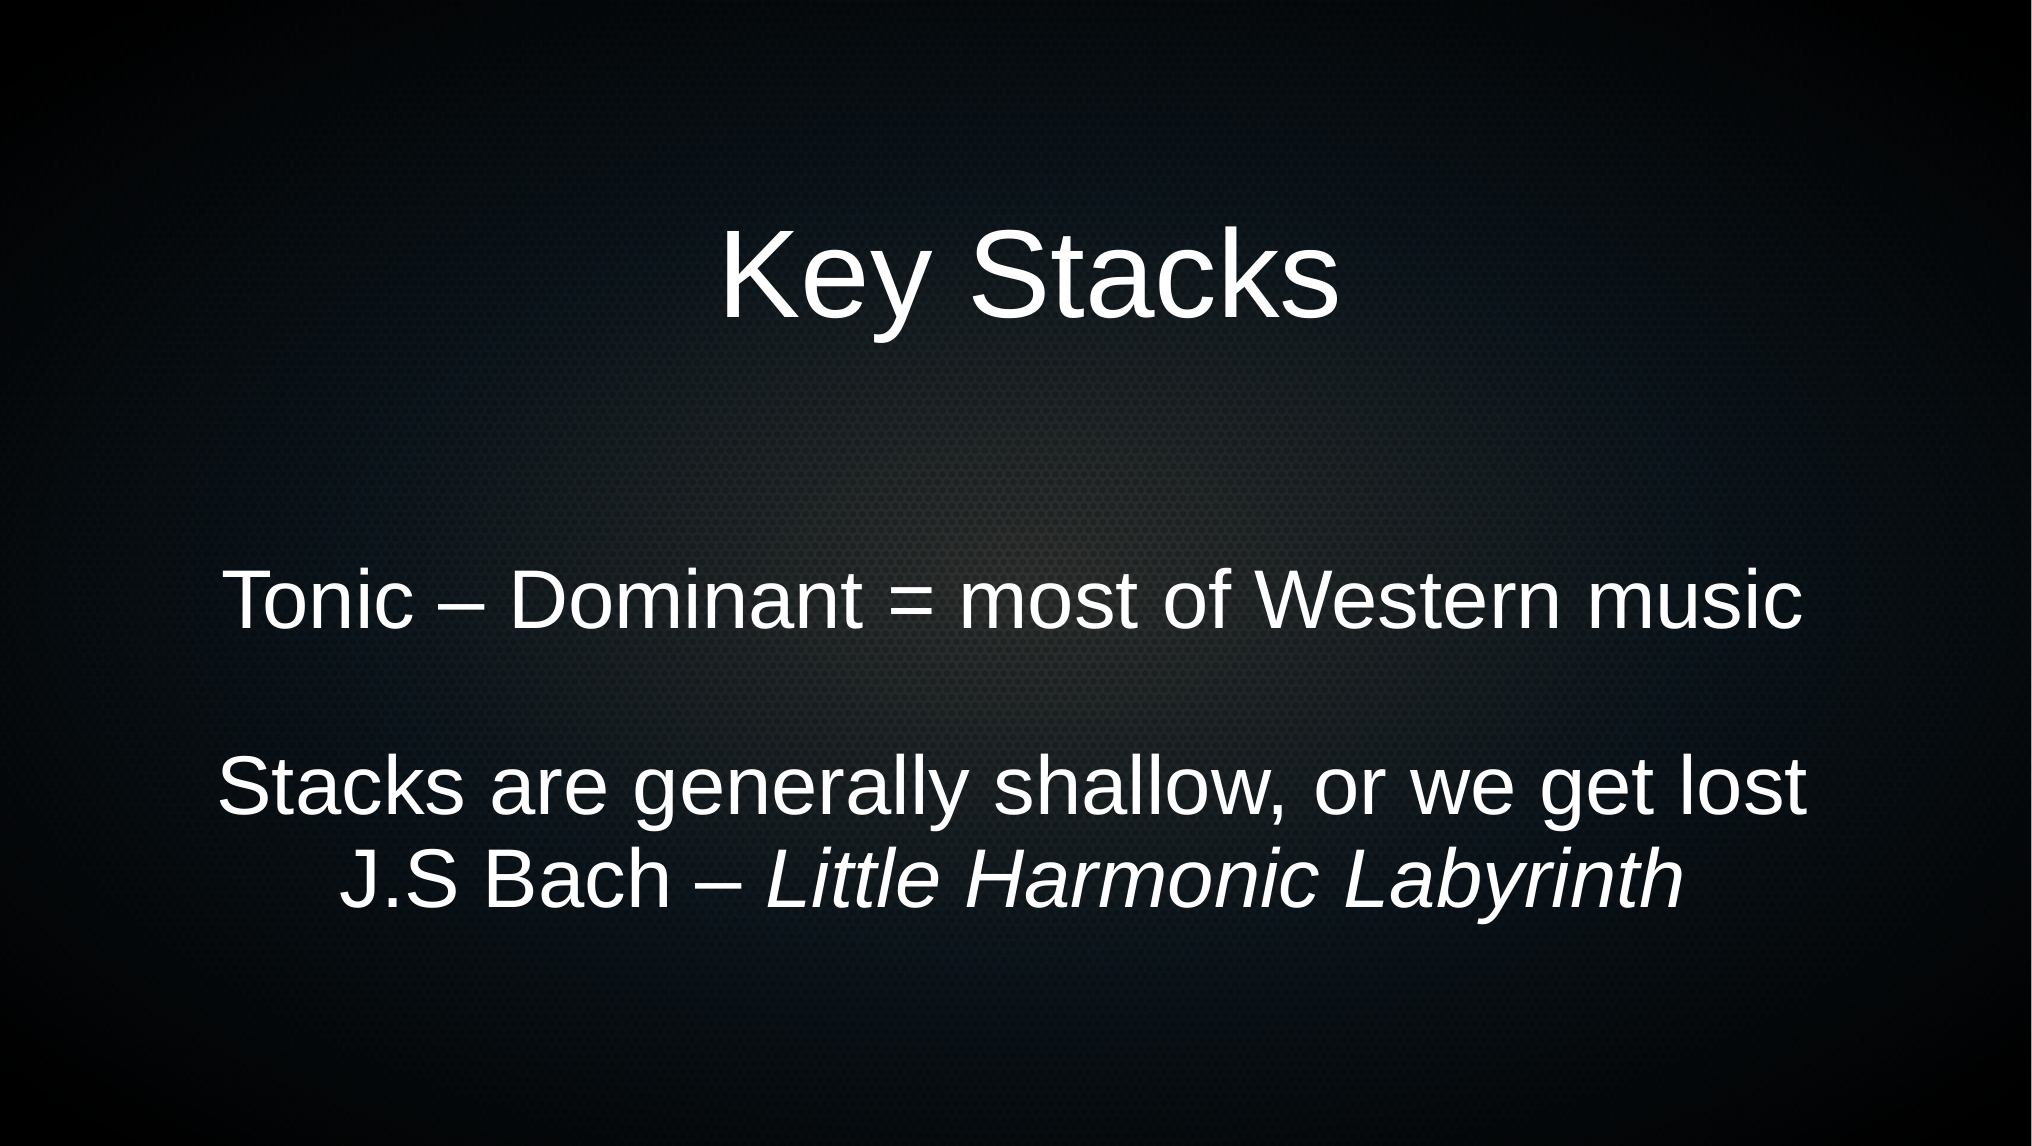

# Key Stacks
Tonic – Dominant = most of Western music
Stacks are generally shallow, or we get lost
J.S Bach – Little Harmonic Labyrinth